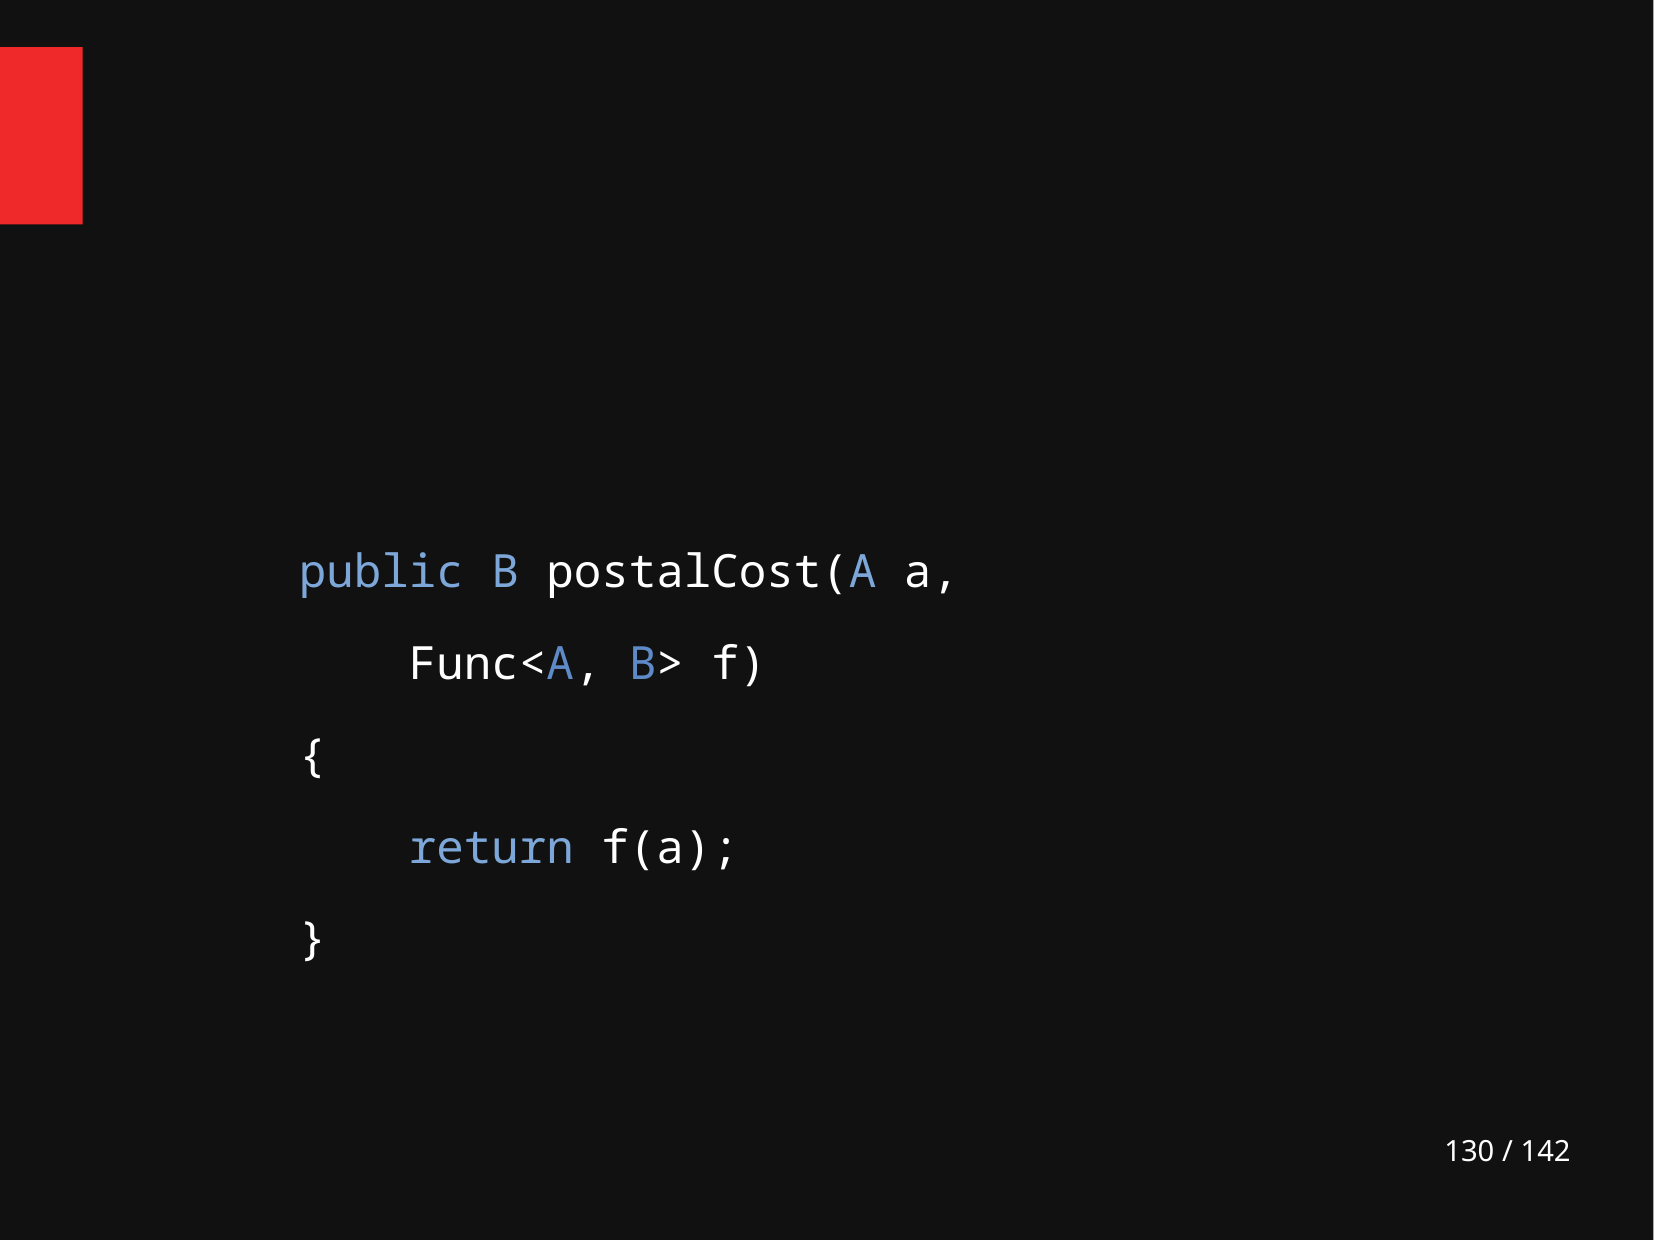

# public B postalCost(A a,
 Func<A, B> f)
 {
 return f(a);
 }
130